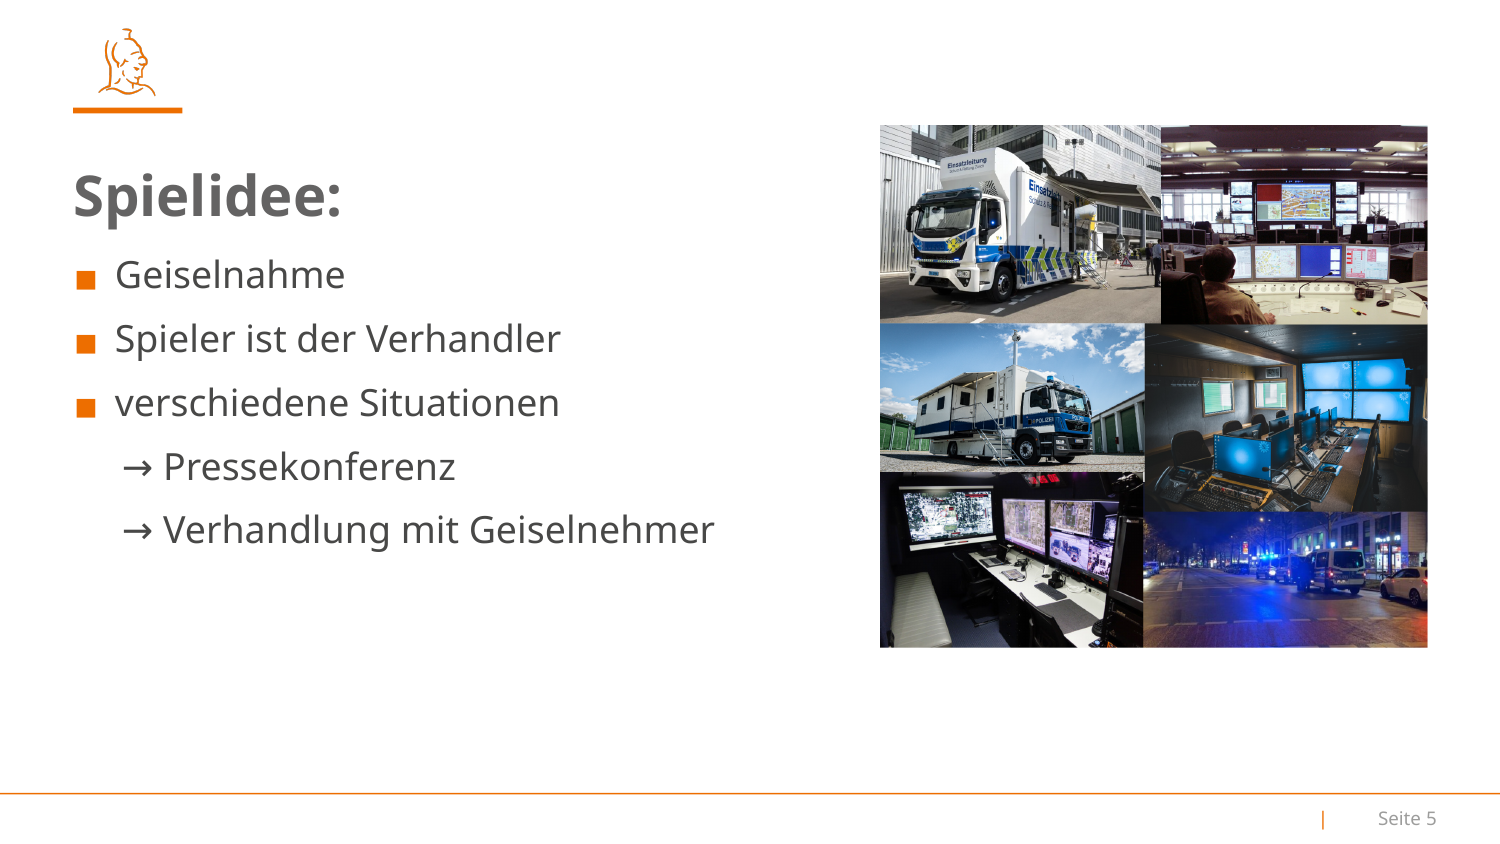

# Spielidee:
Geiselnahme
Spieler ist der Verhandler
verschiedene Situationen
 → Pressekonferenz
 → Verhandlung mit Geiselnehmer